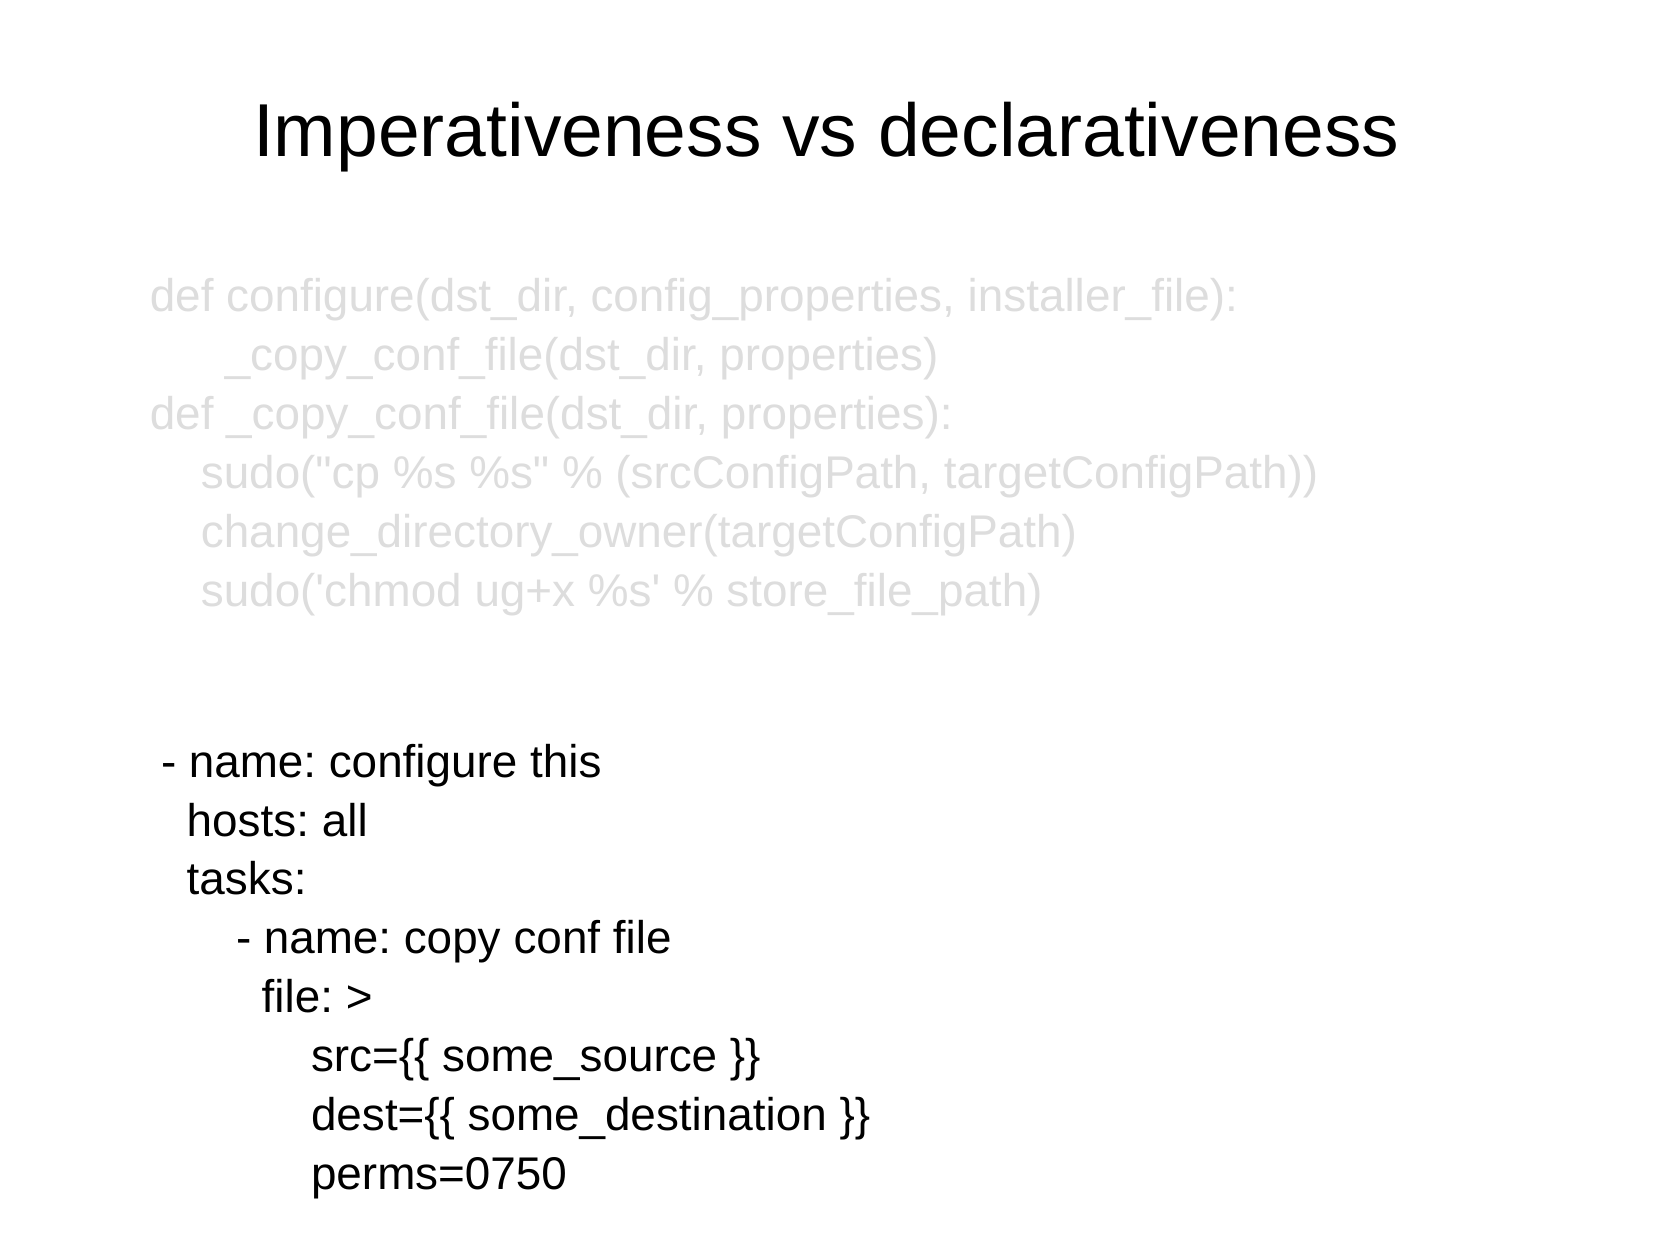

Imperativeness vs declarativeness
def configure(dst_dir, config_properties, installer_file):
	_copy_conf_file(dst_dir, properties)
def _copy_conf_file(dst_dir, properties):
 sudo("cp %s %s" % (srcConfigPath, targetConfigPath))
 change_directory_owner(targetConfigPath)
 sudo('chmod ug+x %s' % store_file_path)
- name: configure this
 hosts: all
 tasks:
	- name: copy conf file
	 file: >
		src={{ some_source }}
		dest={{ some_destination }}
		perms=0750